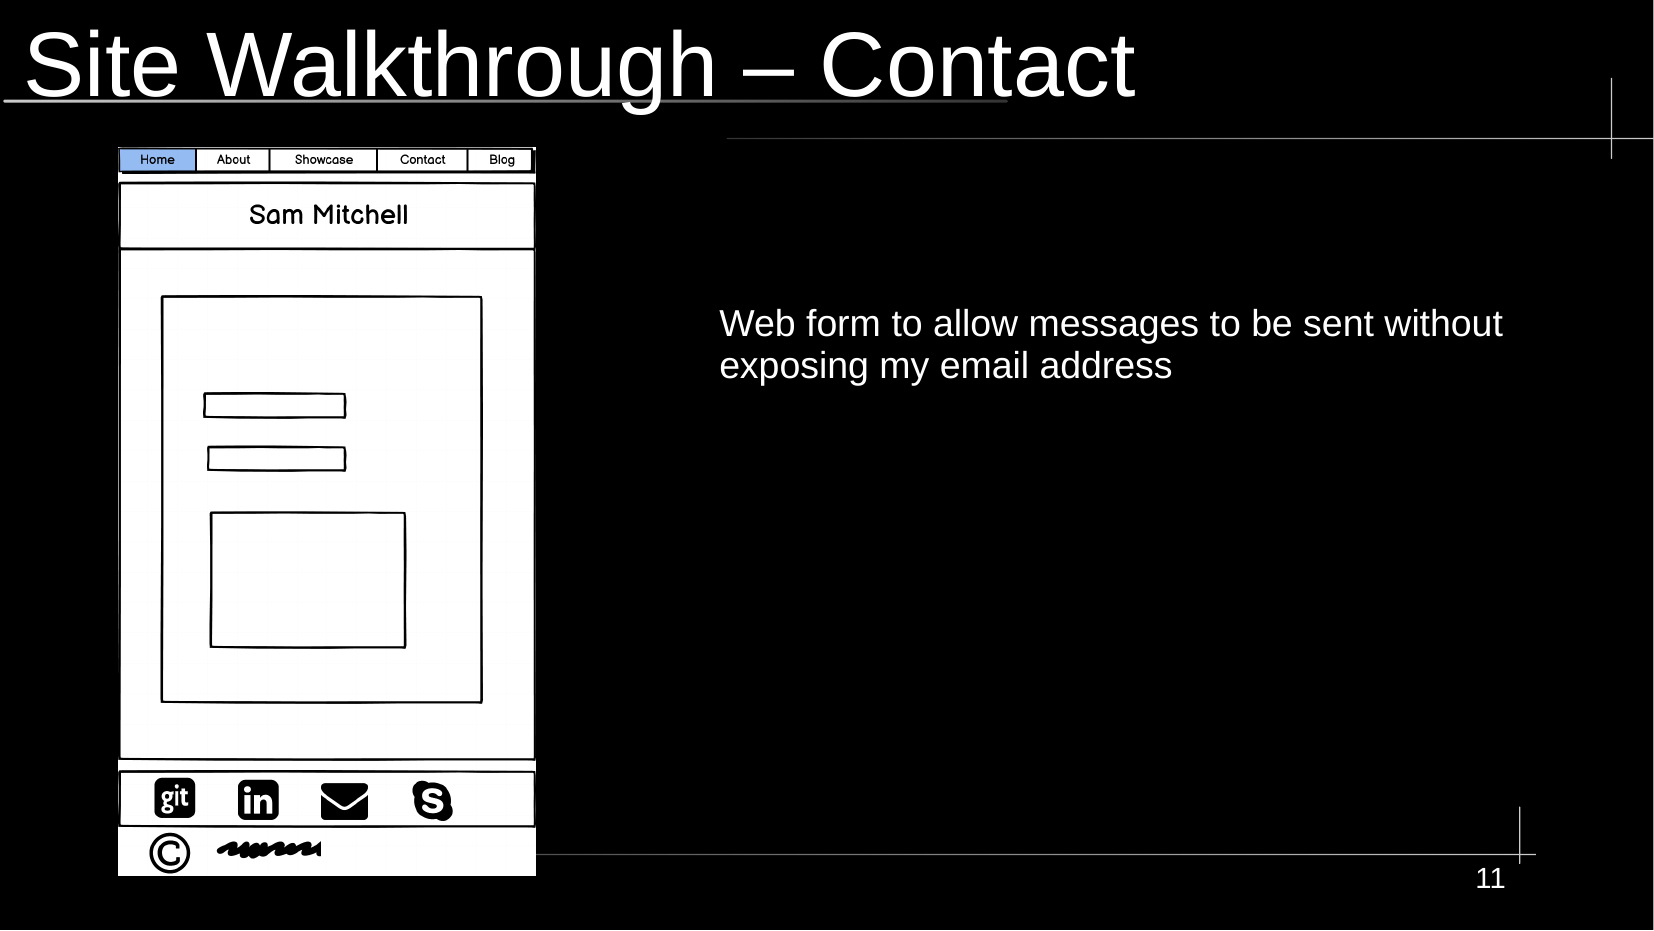

# Site Walkthrough – Contact
Web form to allow messages to be sent without
exposing my email address
11